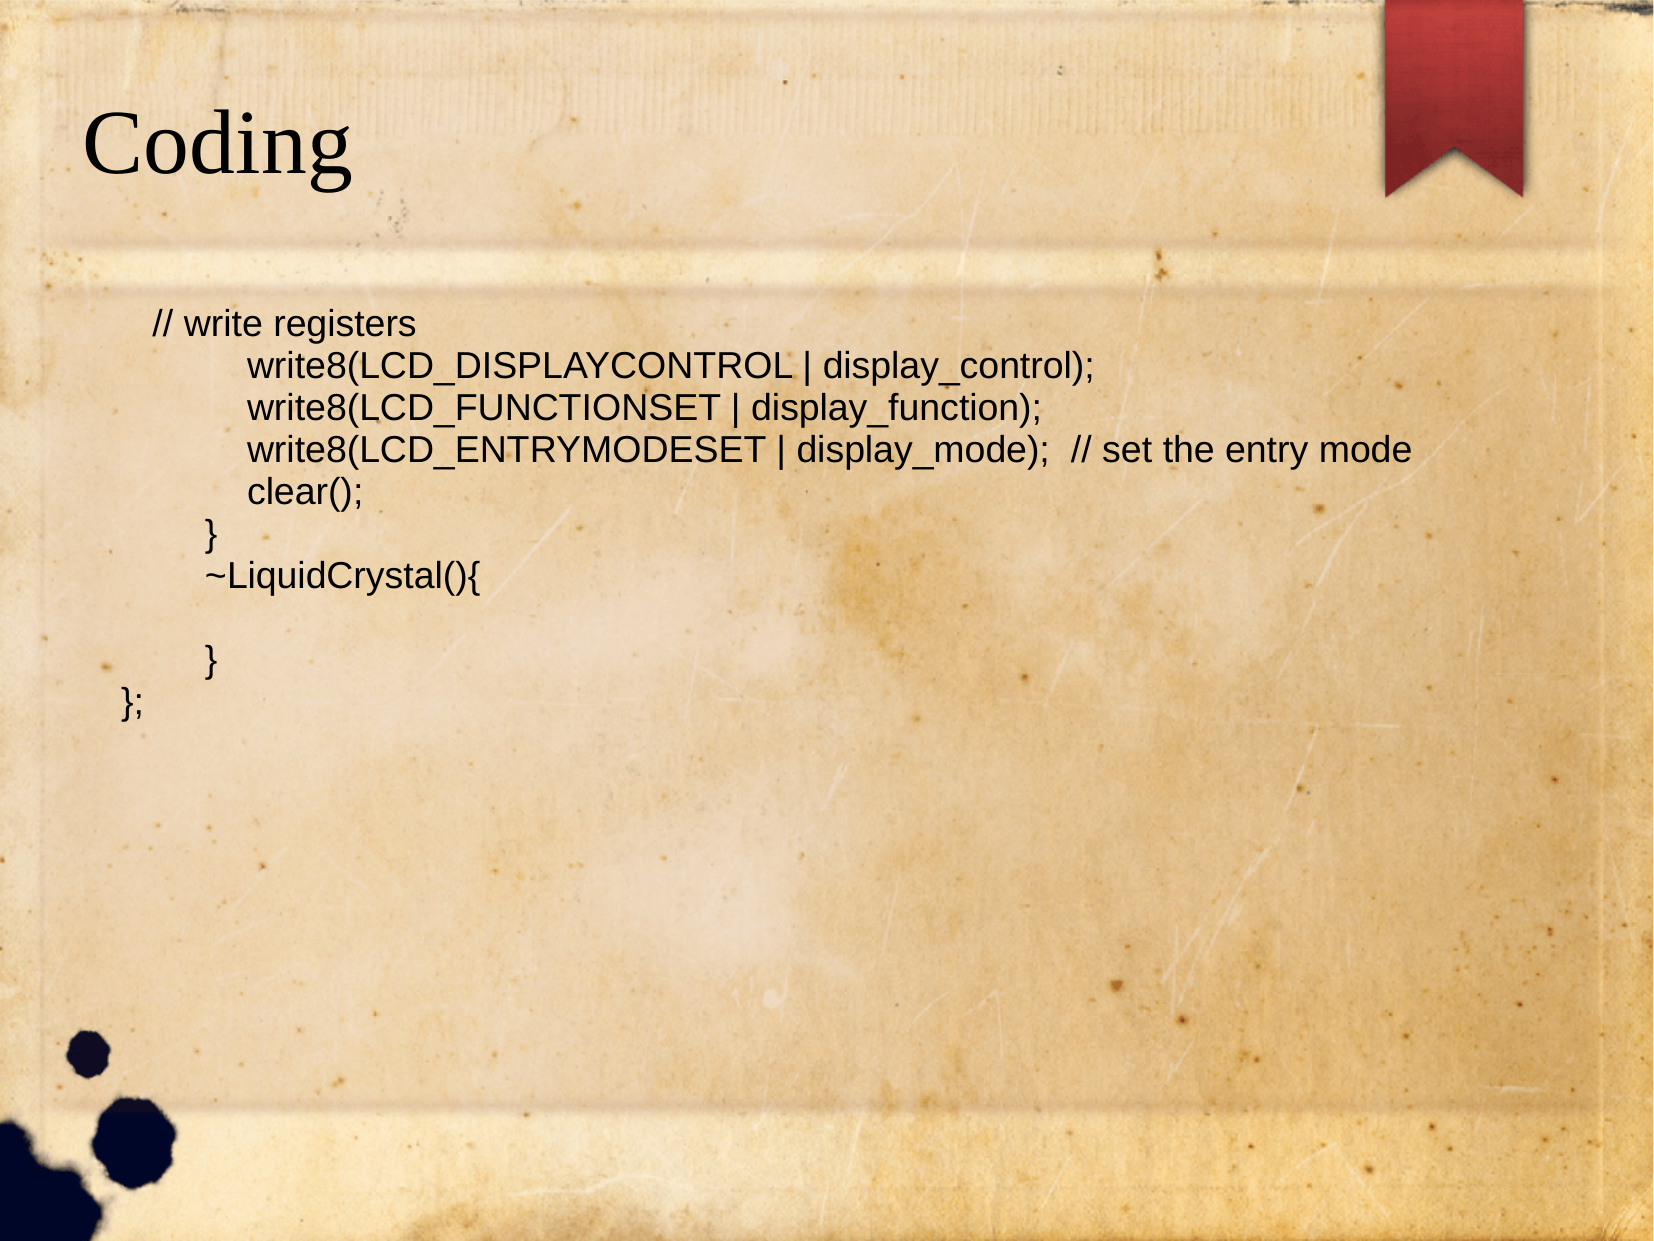

# Coding
 // write registers
 write8(LCD_DISPLAYCONTROL | display_control);
 write8(LCD_FUNCTIONSET | display_function);
 write8(LCD_ENTRYMODESET | display_mode); // set the entry mode
 clear();
 }
 ~LiquidCrystal(){
 }
};